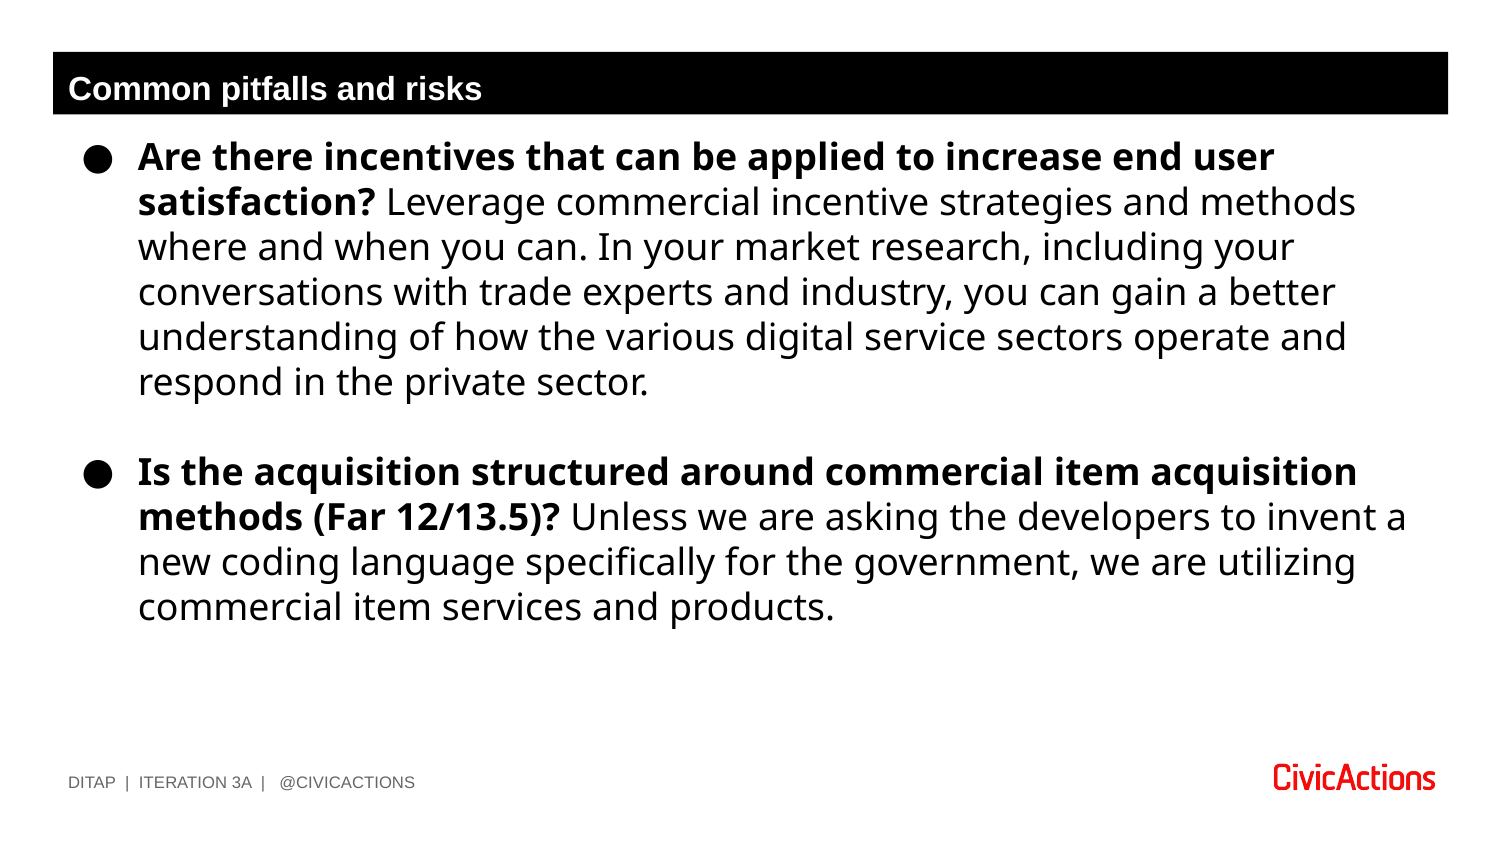

Common pitfalls and risks
# Are there incentives that can be applied to increase end user satisfaction? Leverage commercial incentive strategies and methods where and when you can. In your market research, including your conversations with trade experts and industry, you can gain a better understanding of how the various digital service sectors operate and respond in the private sector.
Is the acquisition structured around commercial item acquisition methods (Far 12/13.5)? Unless we are asking the developers to invent a new coding language specifically for the government, we are utilizing commercial item services and products.